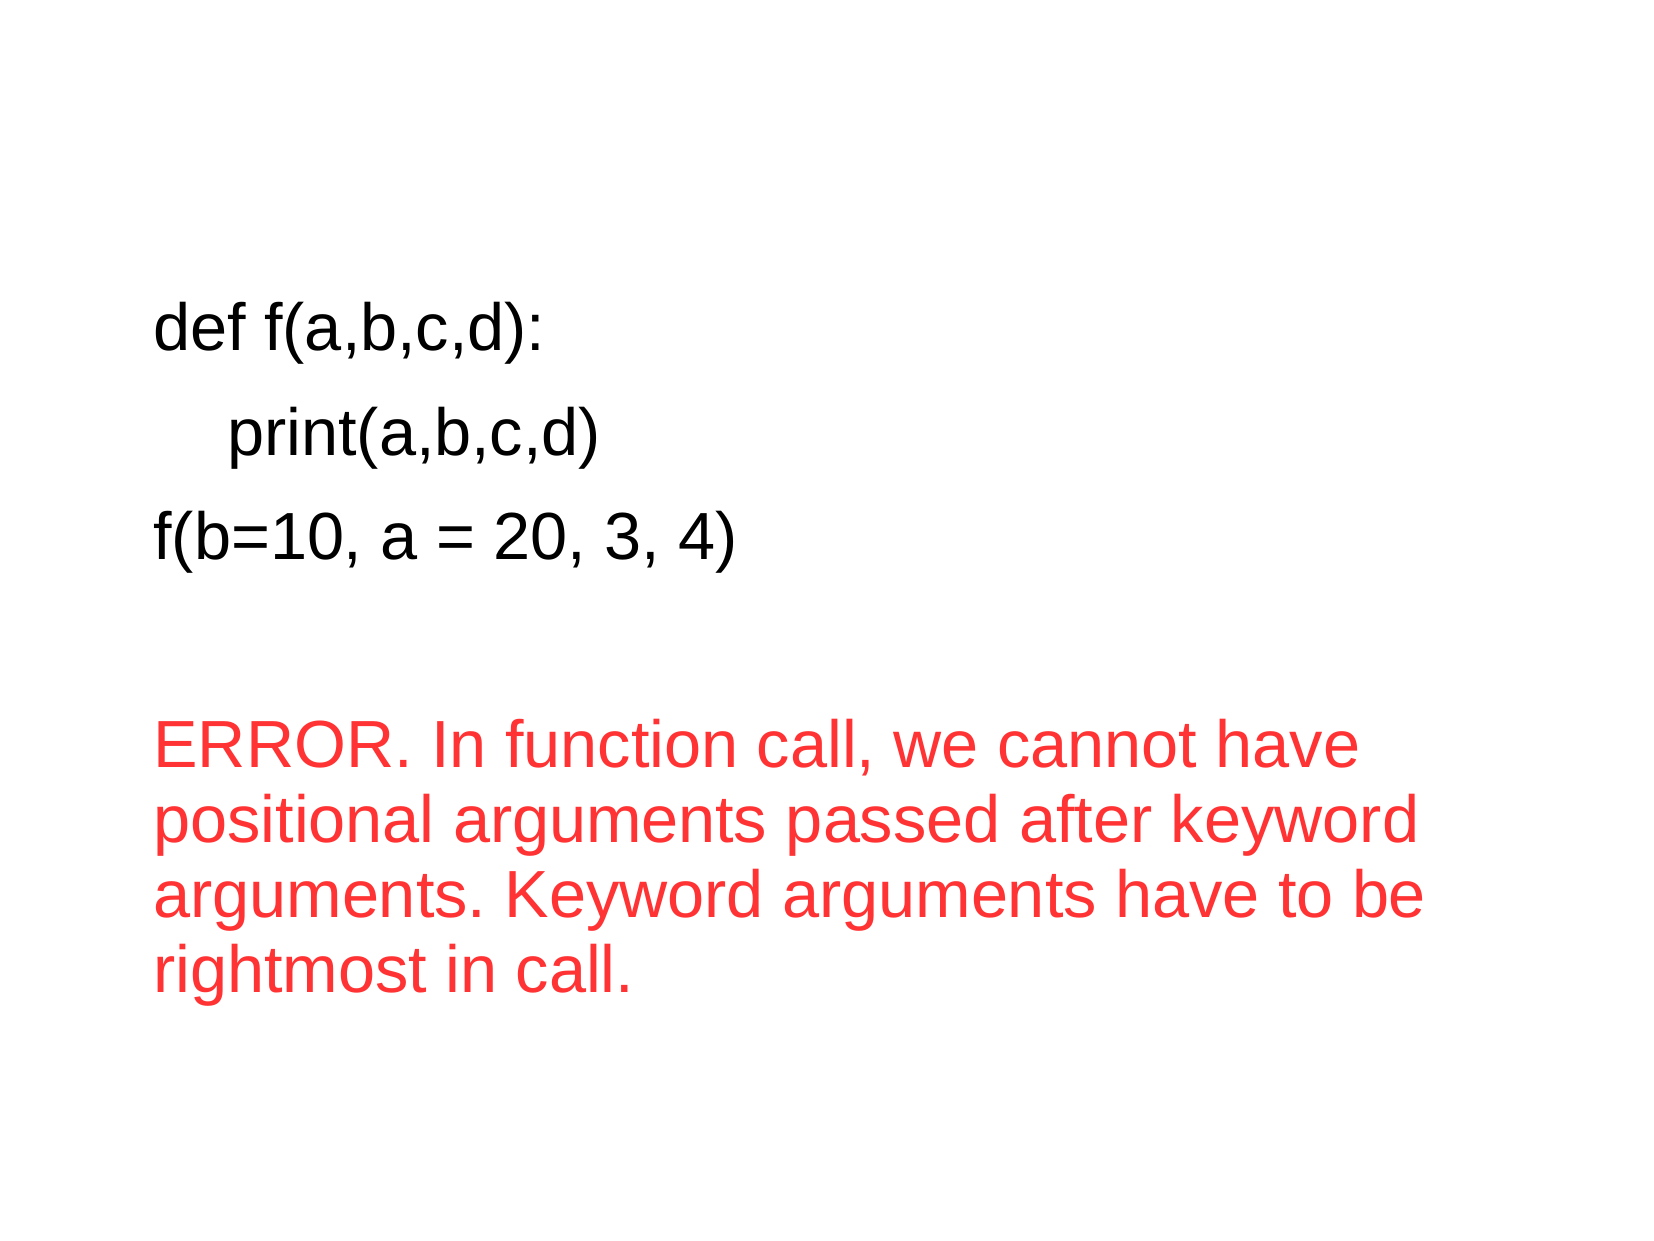

#
def f(a,b,c,d):
 print(a,b,c,d)
f(b=10, a = 20, 3, 4)
ERROR. In function call, we cannot have positional arguments passed after keyword arguments. Keyword arguments have to be rightmost in call.